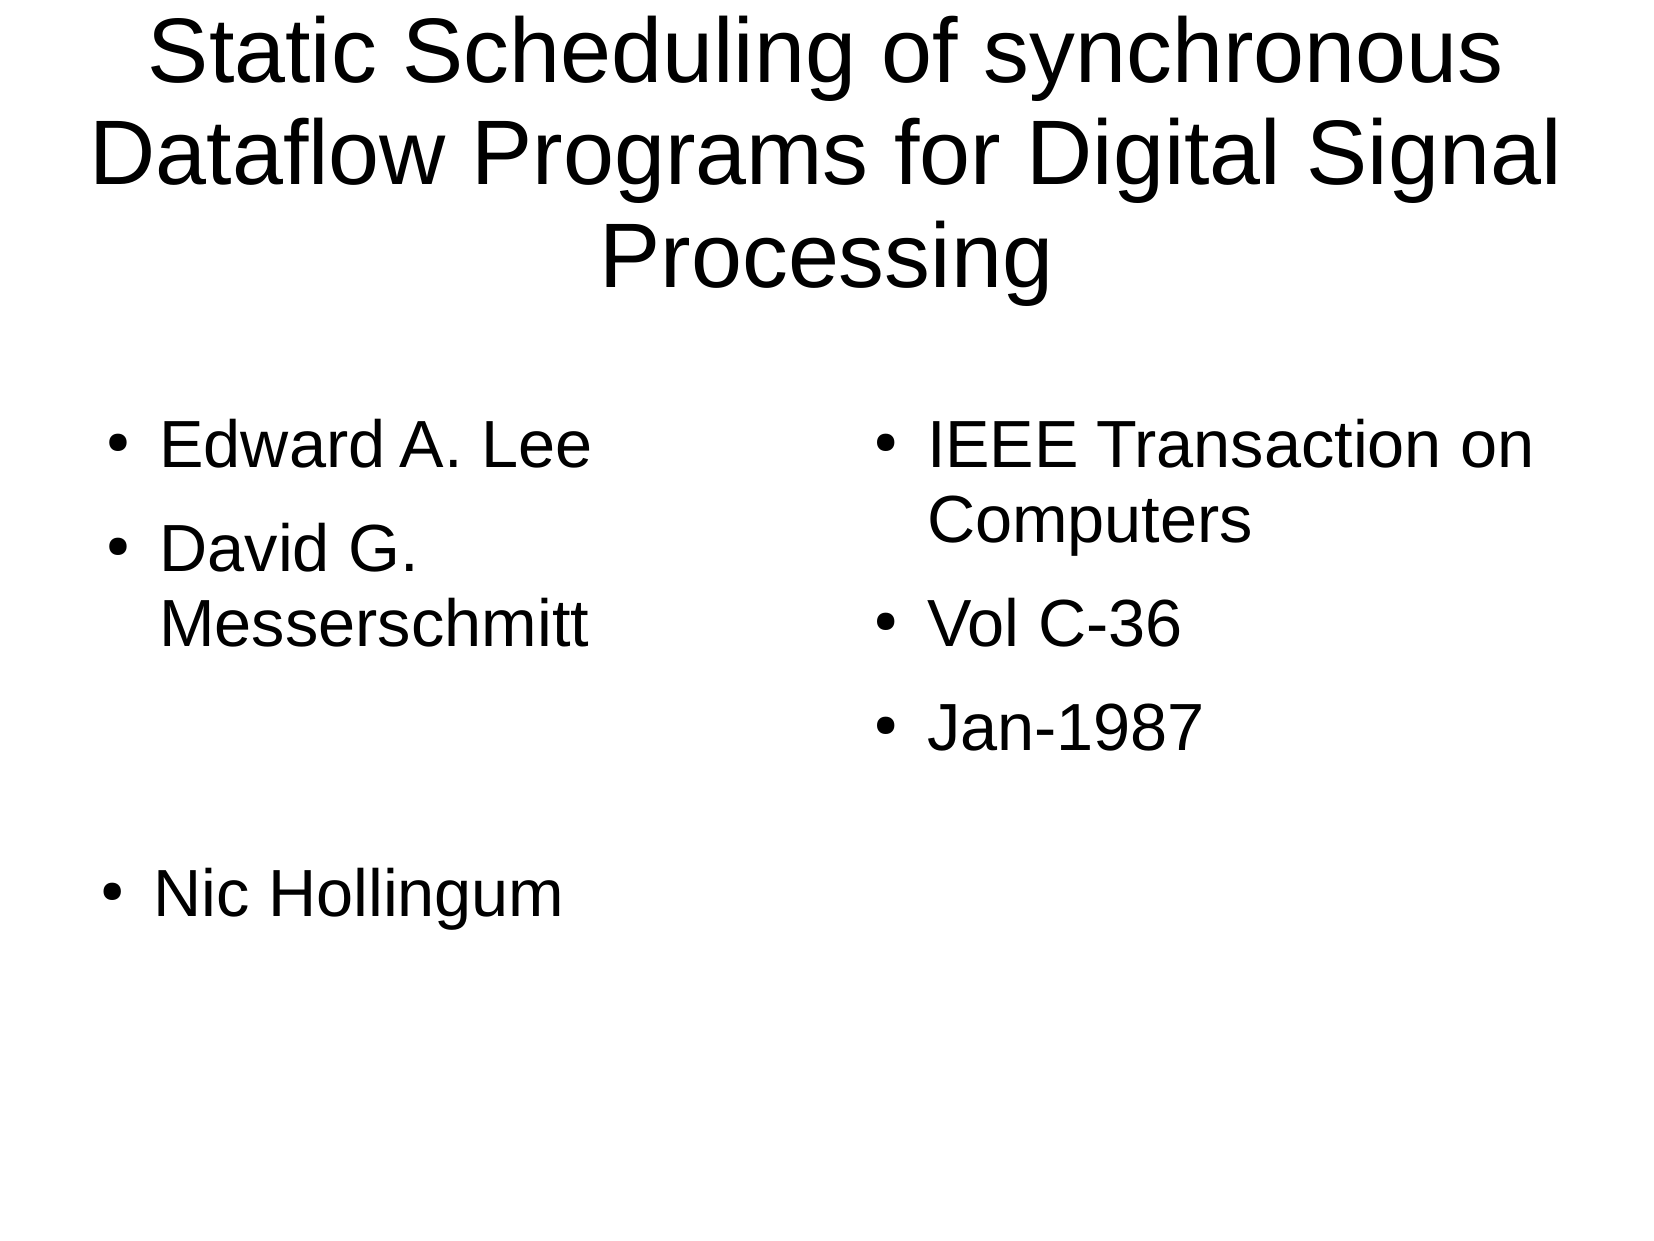

# Static Scheduling of synchronous Dataflow Programs for Digital Signal Processing
Edward A. Lee
David G. Messerschmitt
IEEE Transaction on Computers
Vol C-36
Jan-1987
Nic Hollingum